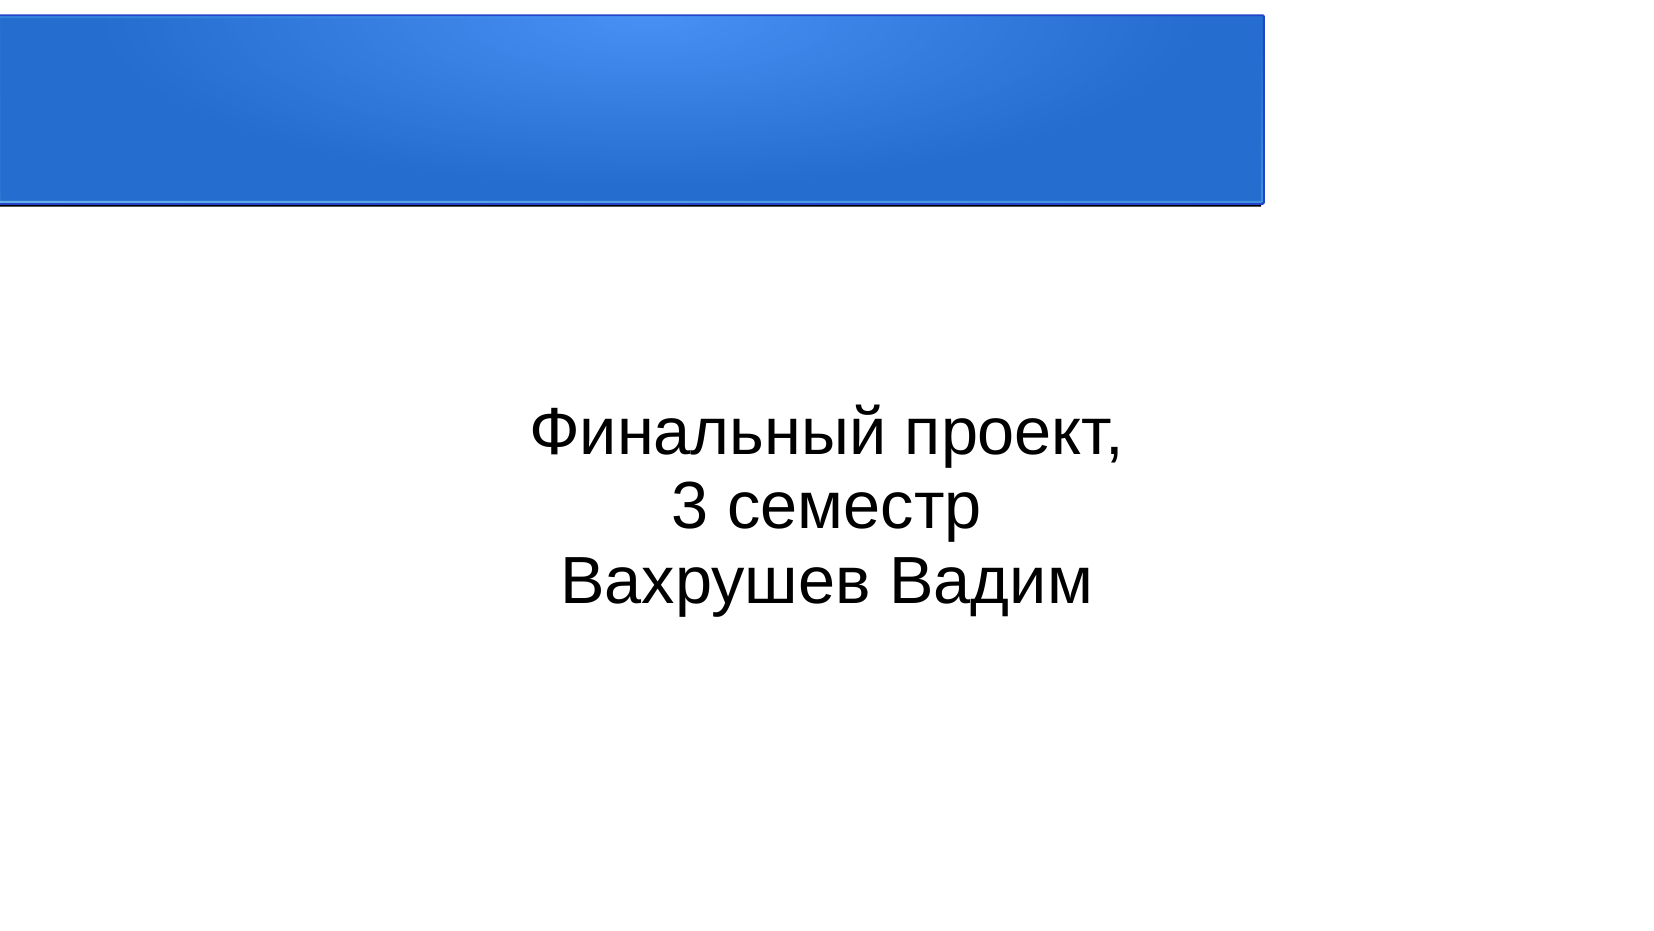

#
Финальный проект,
3 семестр
Вахрушев Вадим